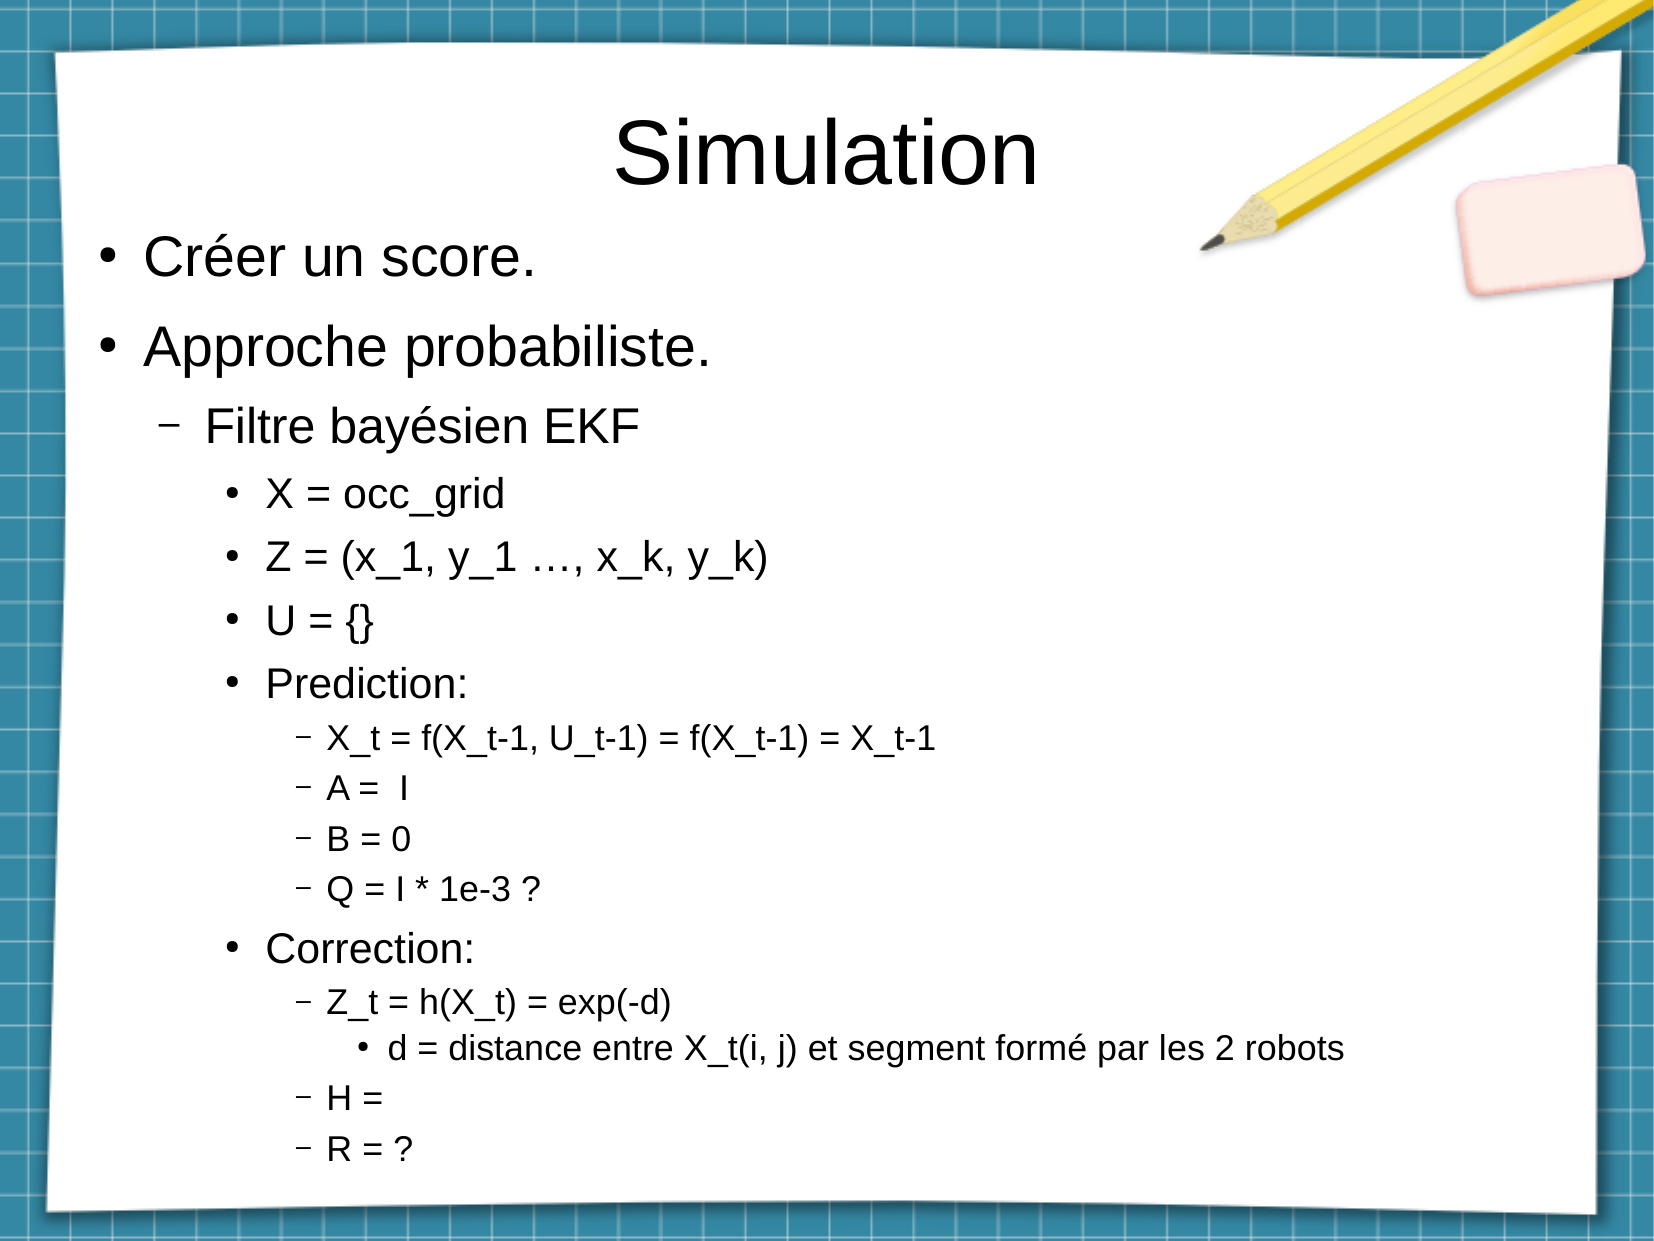

# Simulation
Créer un score.
Approche probabiliste.
Filtre bayésien EKF
X = occ_grid
Z = (x_1, y_1 …, x_k, y_k)
U = {}
Prediction:
X_t = f(X_t-1, U_t-1) = f(X_t-1) = X_t-1
A = I
B = 0
Q = I * 1e-3 ?
Correction:
Z_t = h(X_t) = exp(-d)
d = distance entre X_t(i, j) et segment formé par les 2 robots
H =
R = ?